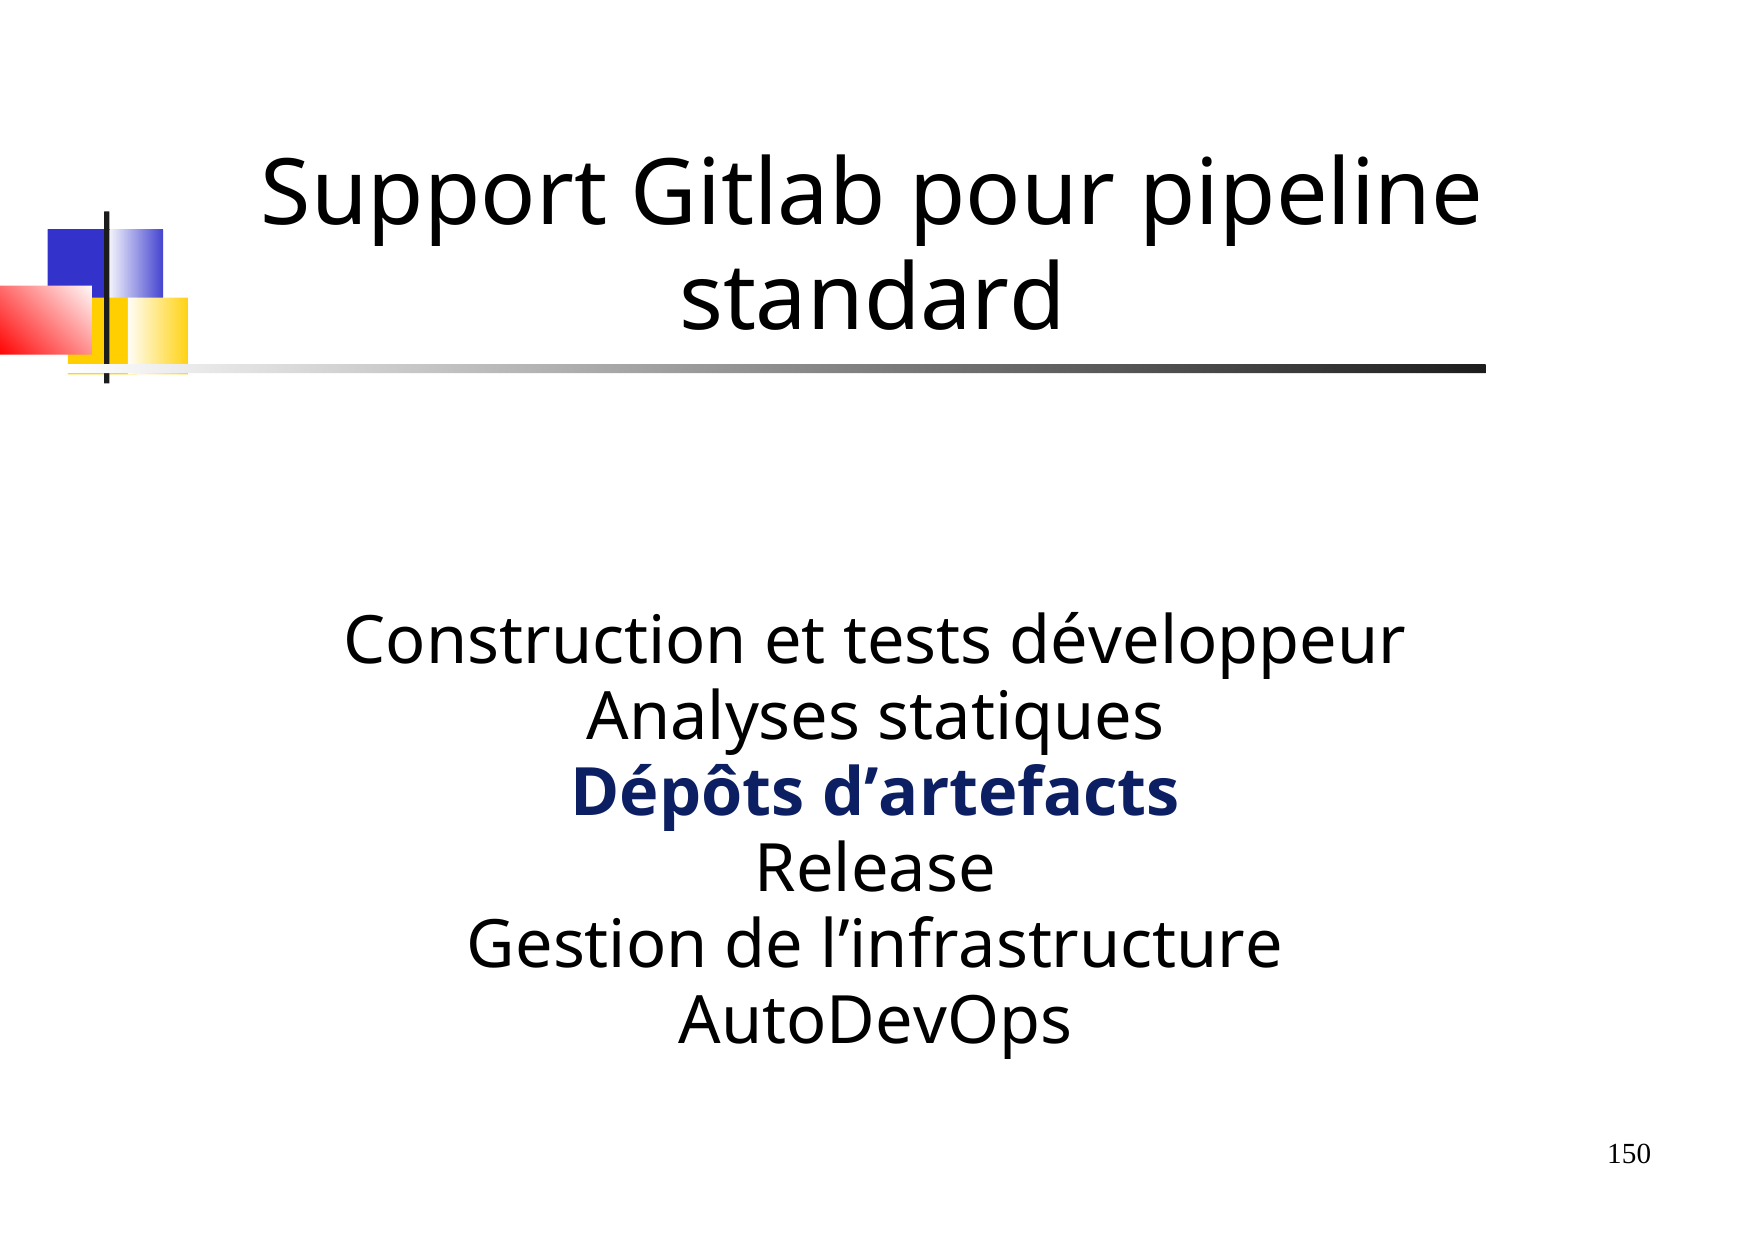

# Support Gitlab pour pipeline standard
Construction et tests développeur
Analyses statiques
Dépôts d’artefacts
Release
Gestion de l’infrastructure
AutoDevOps